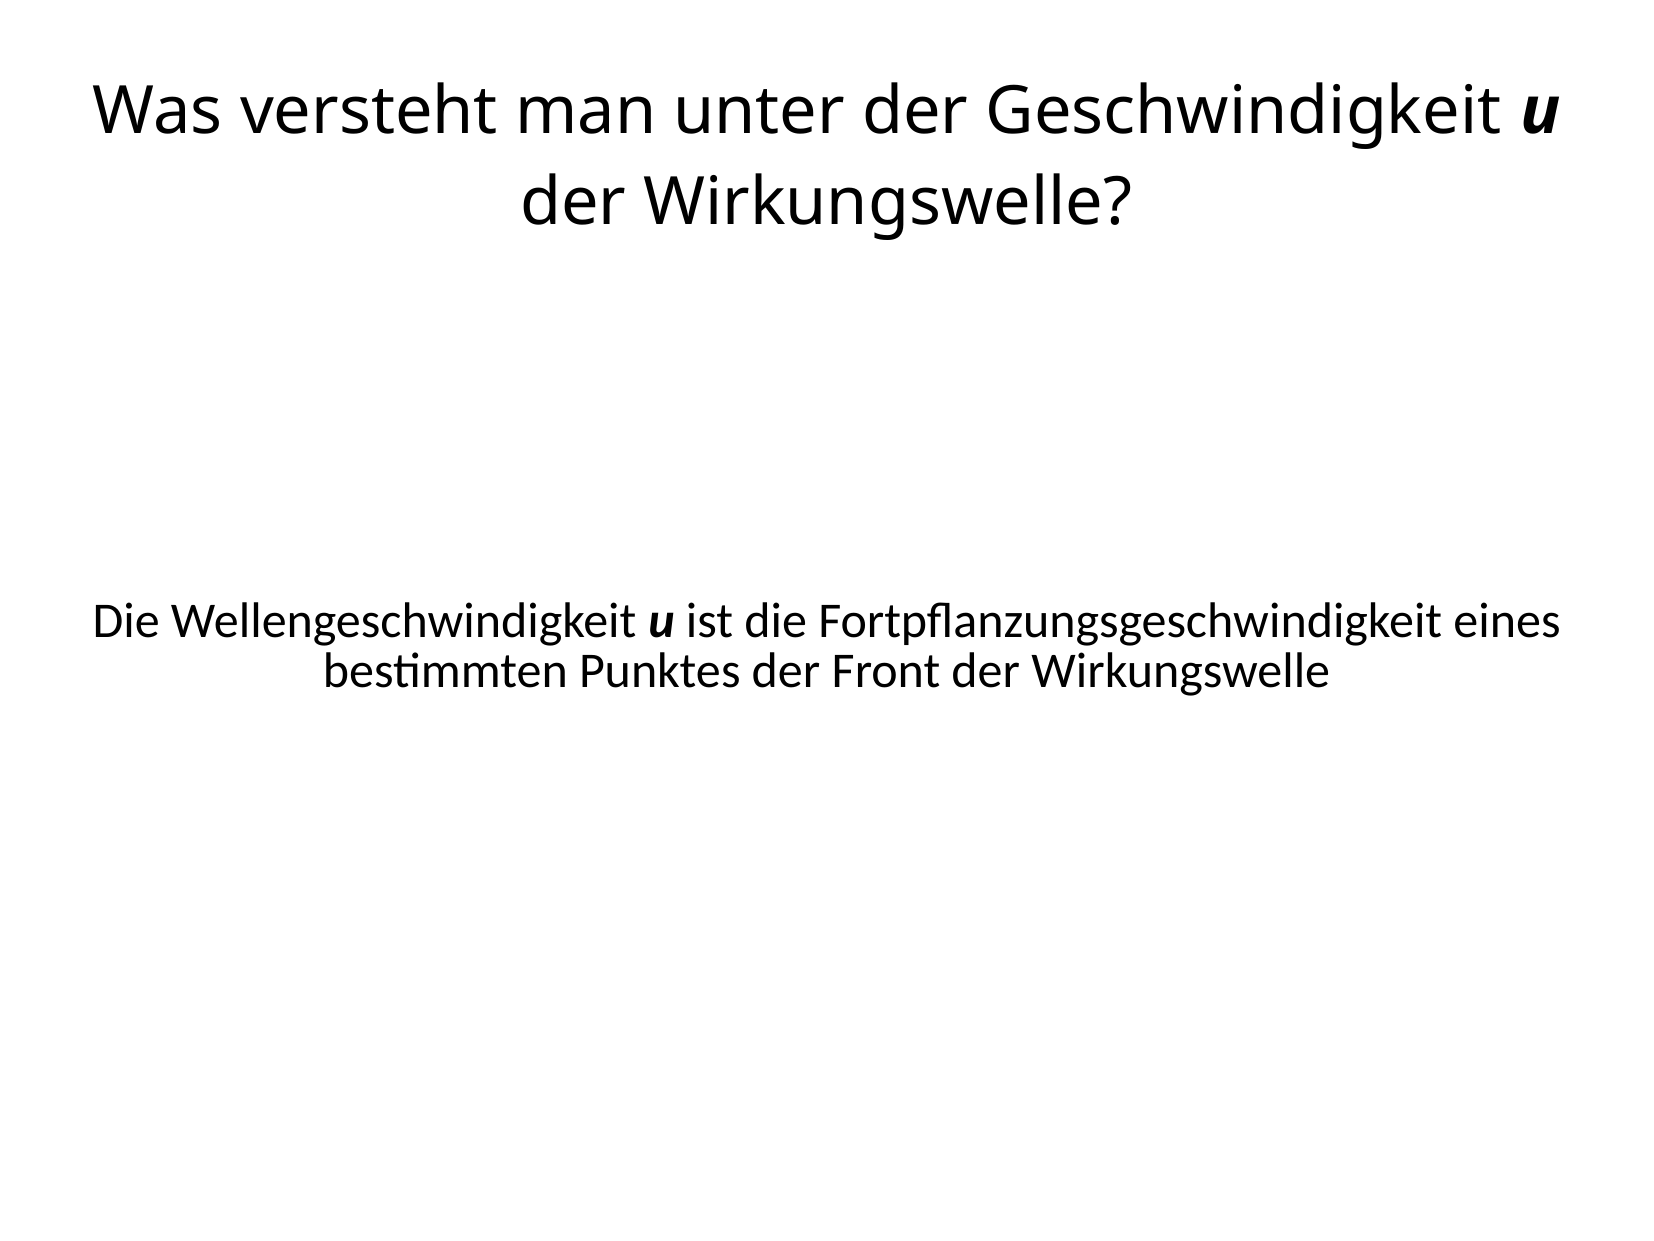

# Was versteht man unter der Geschwindigkeit u der Wirkungswelle?
Die Wellengeschwindigkeit u ist die Fortpflanzungsgeschwindigkeit eines bestimmten Punktes der Front der Wirkungswelle